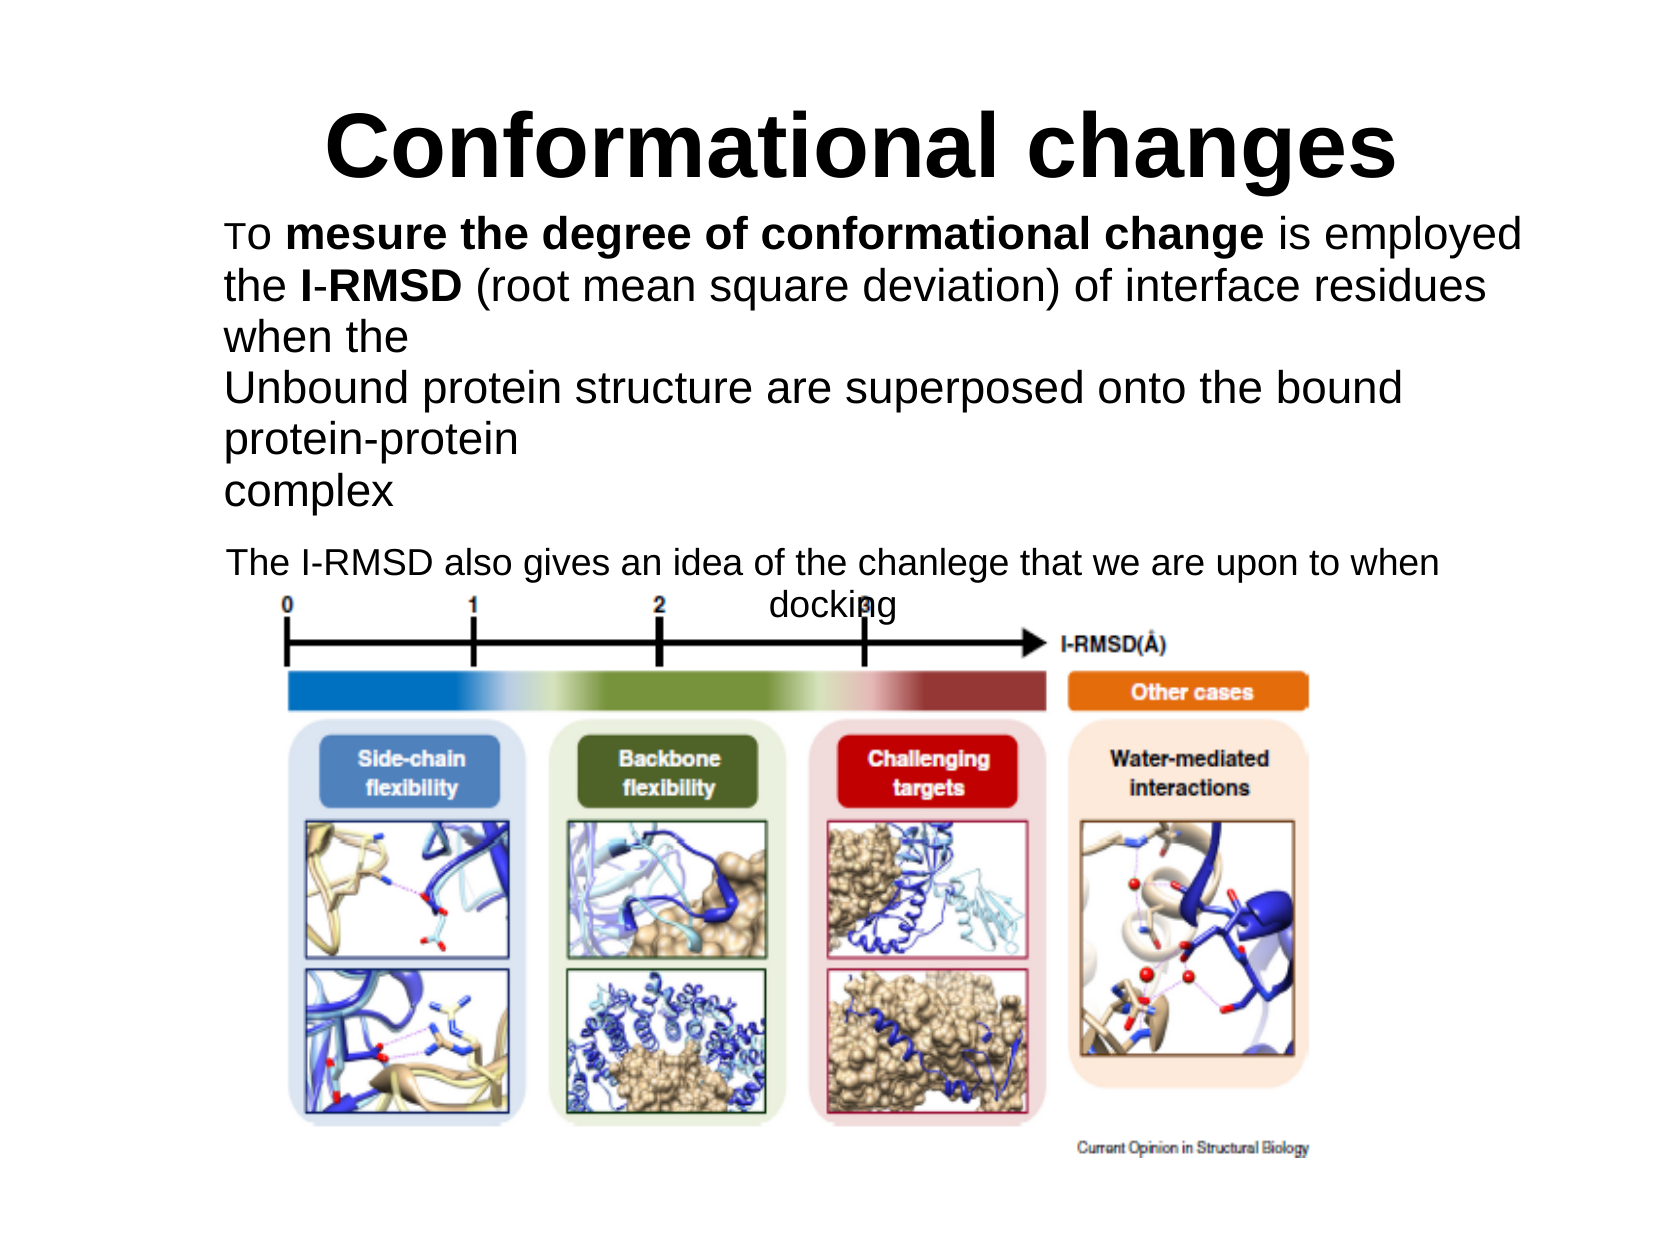

Conformational changes
To mesure the degree of conformational change is employed the I-RMSD (root mean square deviation) of interface residues when the
Unbound protein structure are superposed onto the bound protein-protein
complex
The I-RMSD also gives an idea of the chanlege that we are upon to when docking